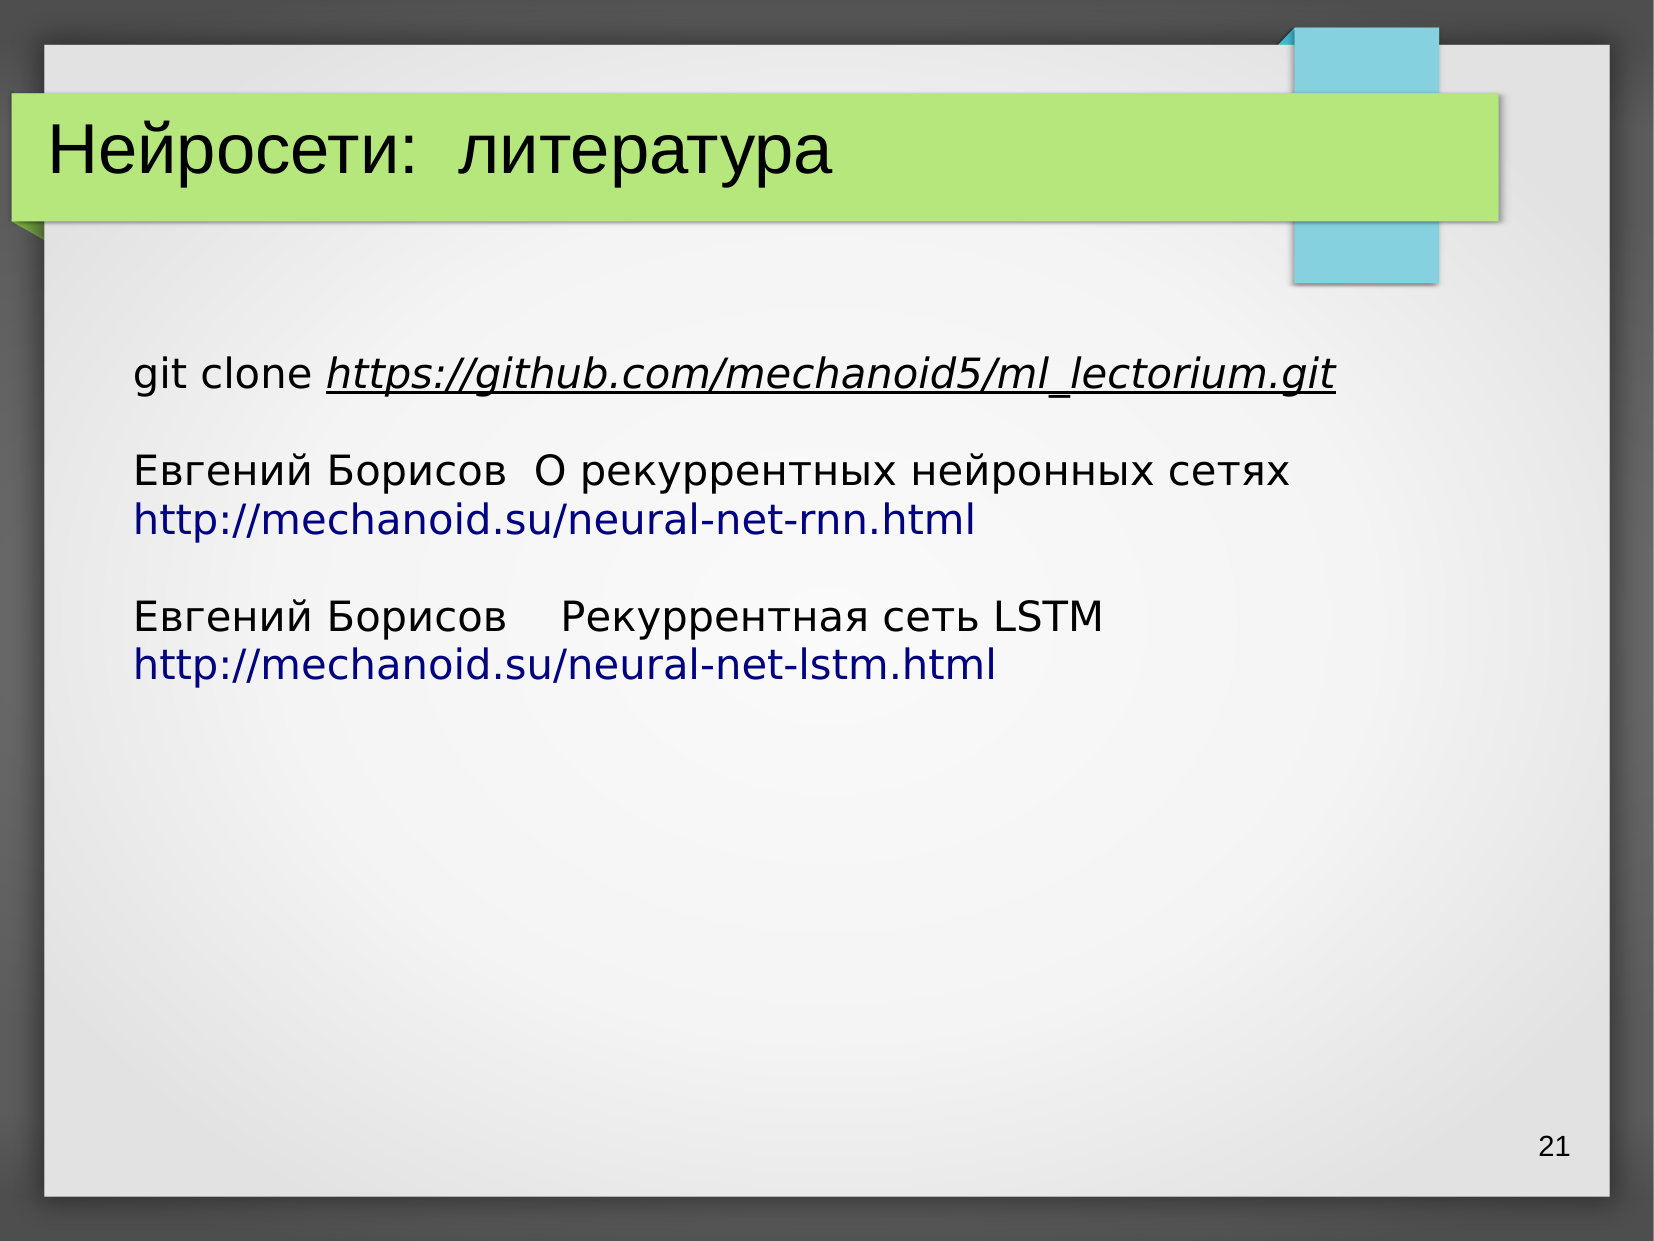

# Нейросети: литература
git clone https://github.com/mechanoid5/ml_lectorium.git
Евгений Борисов О рекуррентных нейронных сетях
http://mechanoid.su/neural-net-rnn.html
Евгений Борисов Рекуррентная сеть LSTM
http://mechanoid.su/neural-net-lstm.html
21